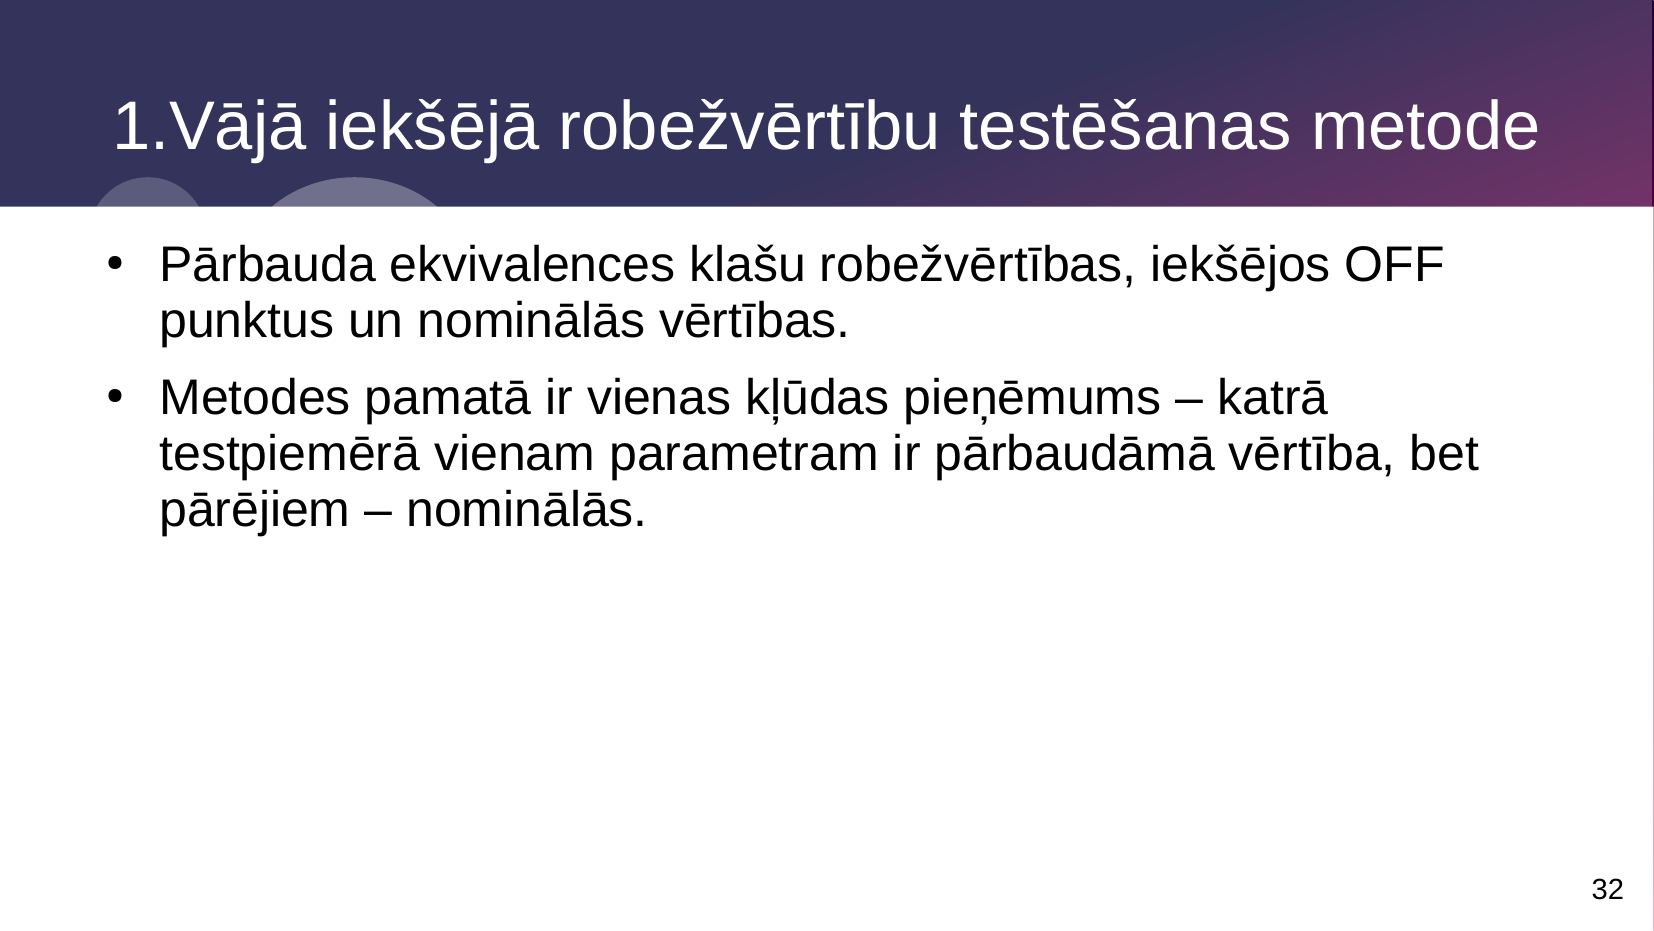

# 1.Vājā iekšējā robežvērtību testēšanas metode
Pārbauda ekvivalences klašu robežvērtības, iekšējos OFF punktus un nominālās vērtības.
Metodes pamatā ir vienas kļūdas pieņēmums – katrā testpiemērā vienam parametram ir pārbaudāmā vērtība, bet pārējiem – nominālās.